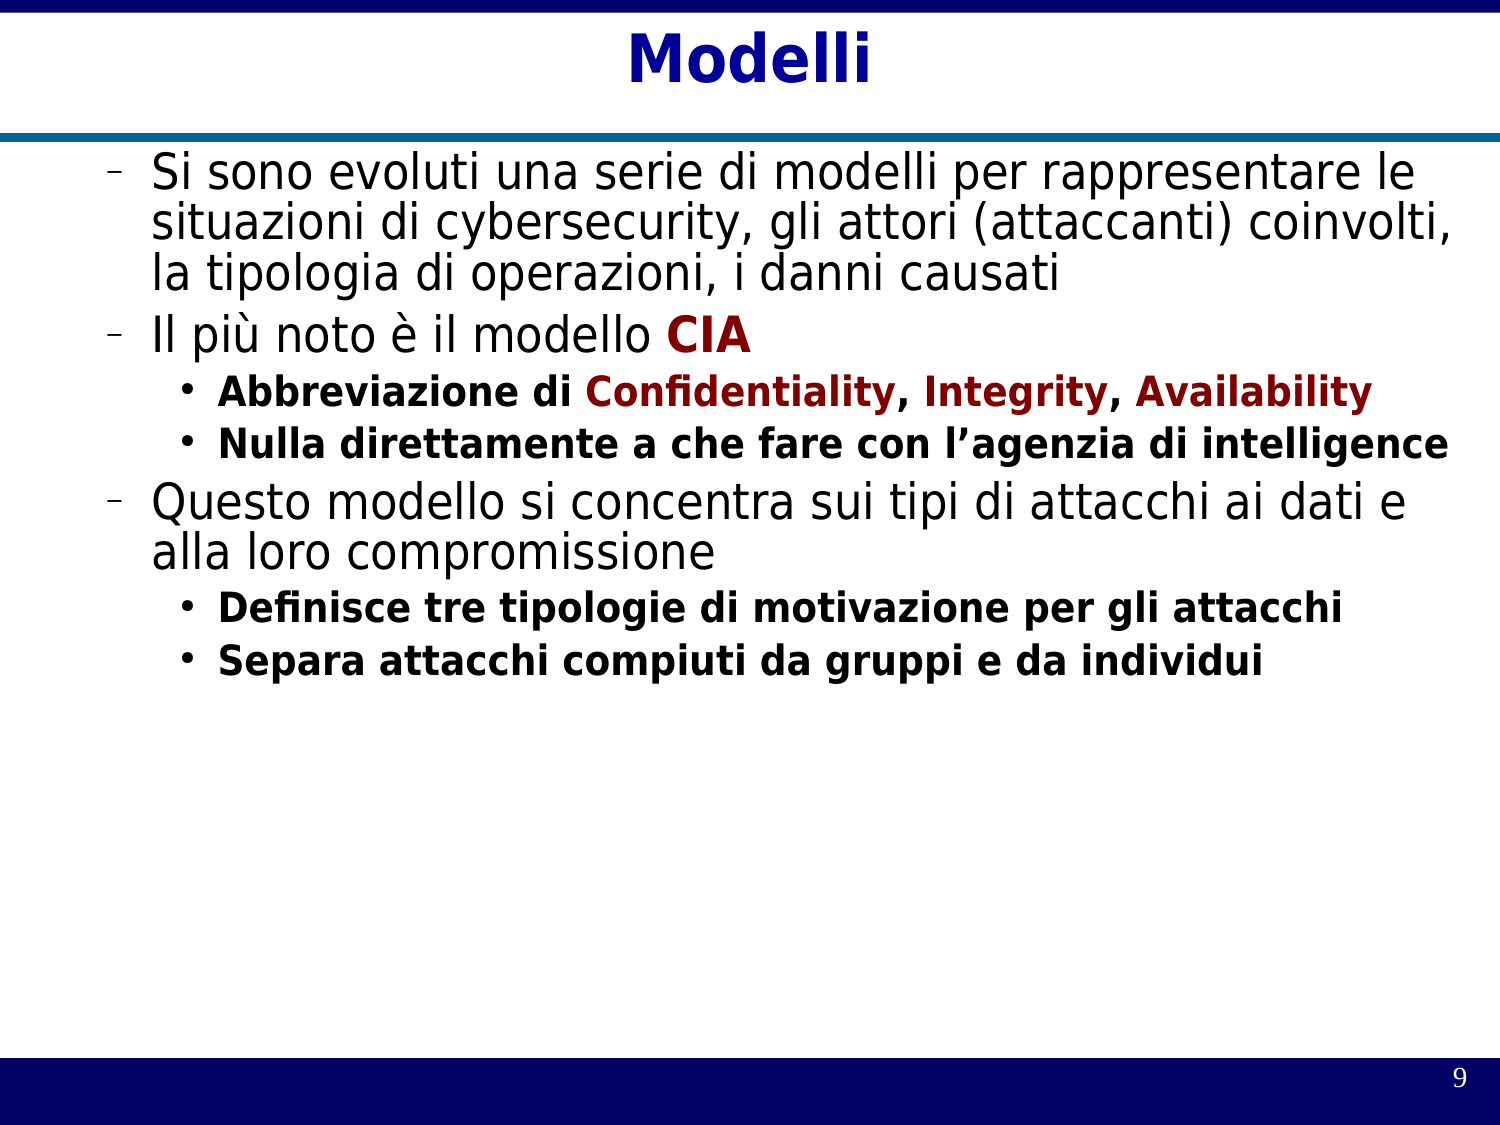

# Modelli
Si sono evoluti una serie di modelli per rappresentare le situazioni di cybersecurity, gli attori (attaccanti) coinvolti, la tipologia di operazioni, i danni causati
Il più noto è il modello CIA
Abbreviazione di Confidentiality, Integrity, Availability
Nulla direttamente a che fare con l’agenzia di intelligence
Questo modello si concentra sui tipi di attacchi ai dati e alla loro compromissione
Definisce tre tipologie di motivazione per gli attacchi
Separa attacchi compiuti da gruppi e da individui